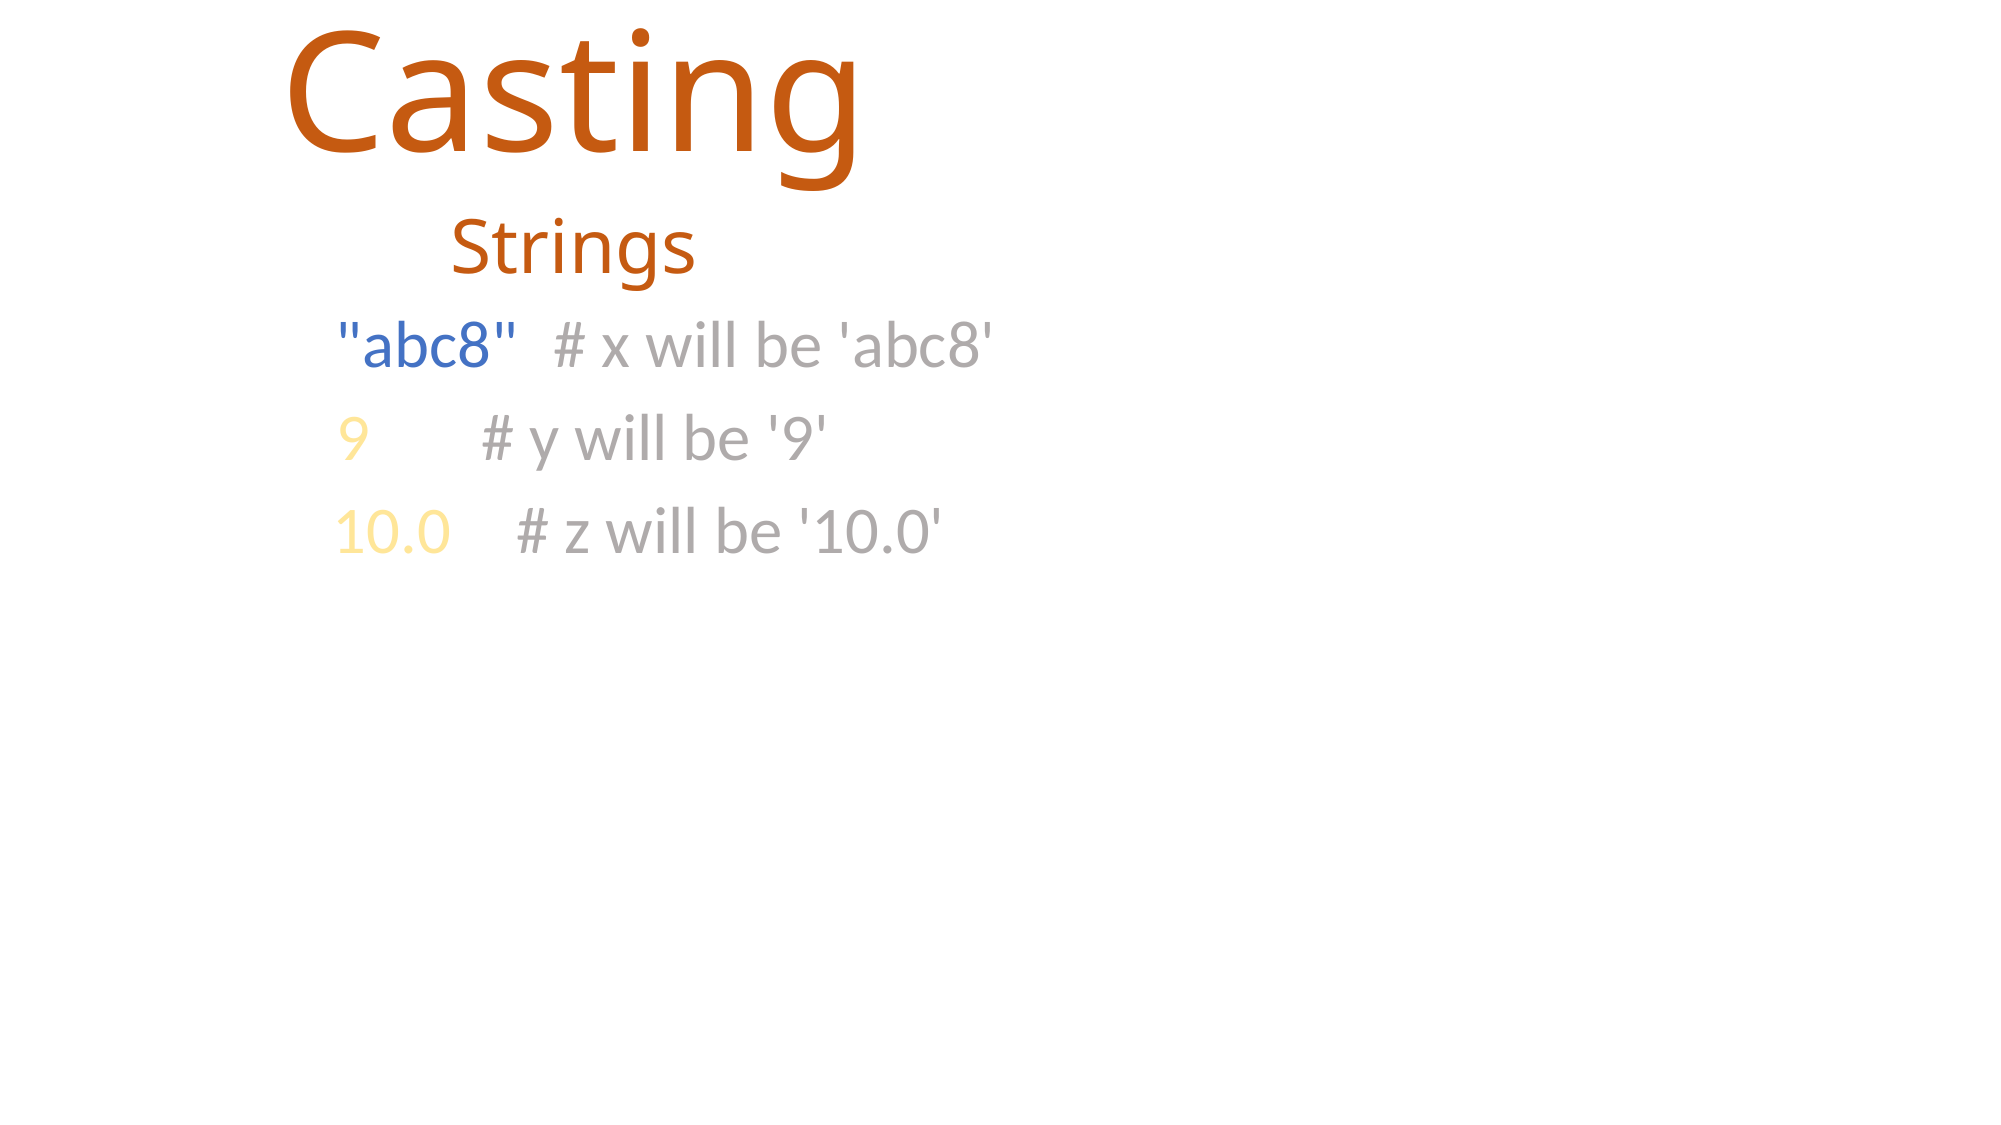

# Casting
Strings
x = str("abc8") # x will be 'abc8'
y = str(9) # y will be '9'
z = str(10.0) # z will be '10.0'